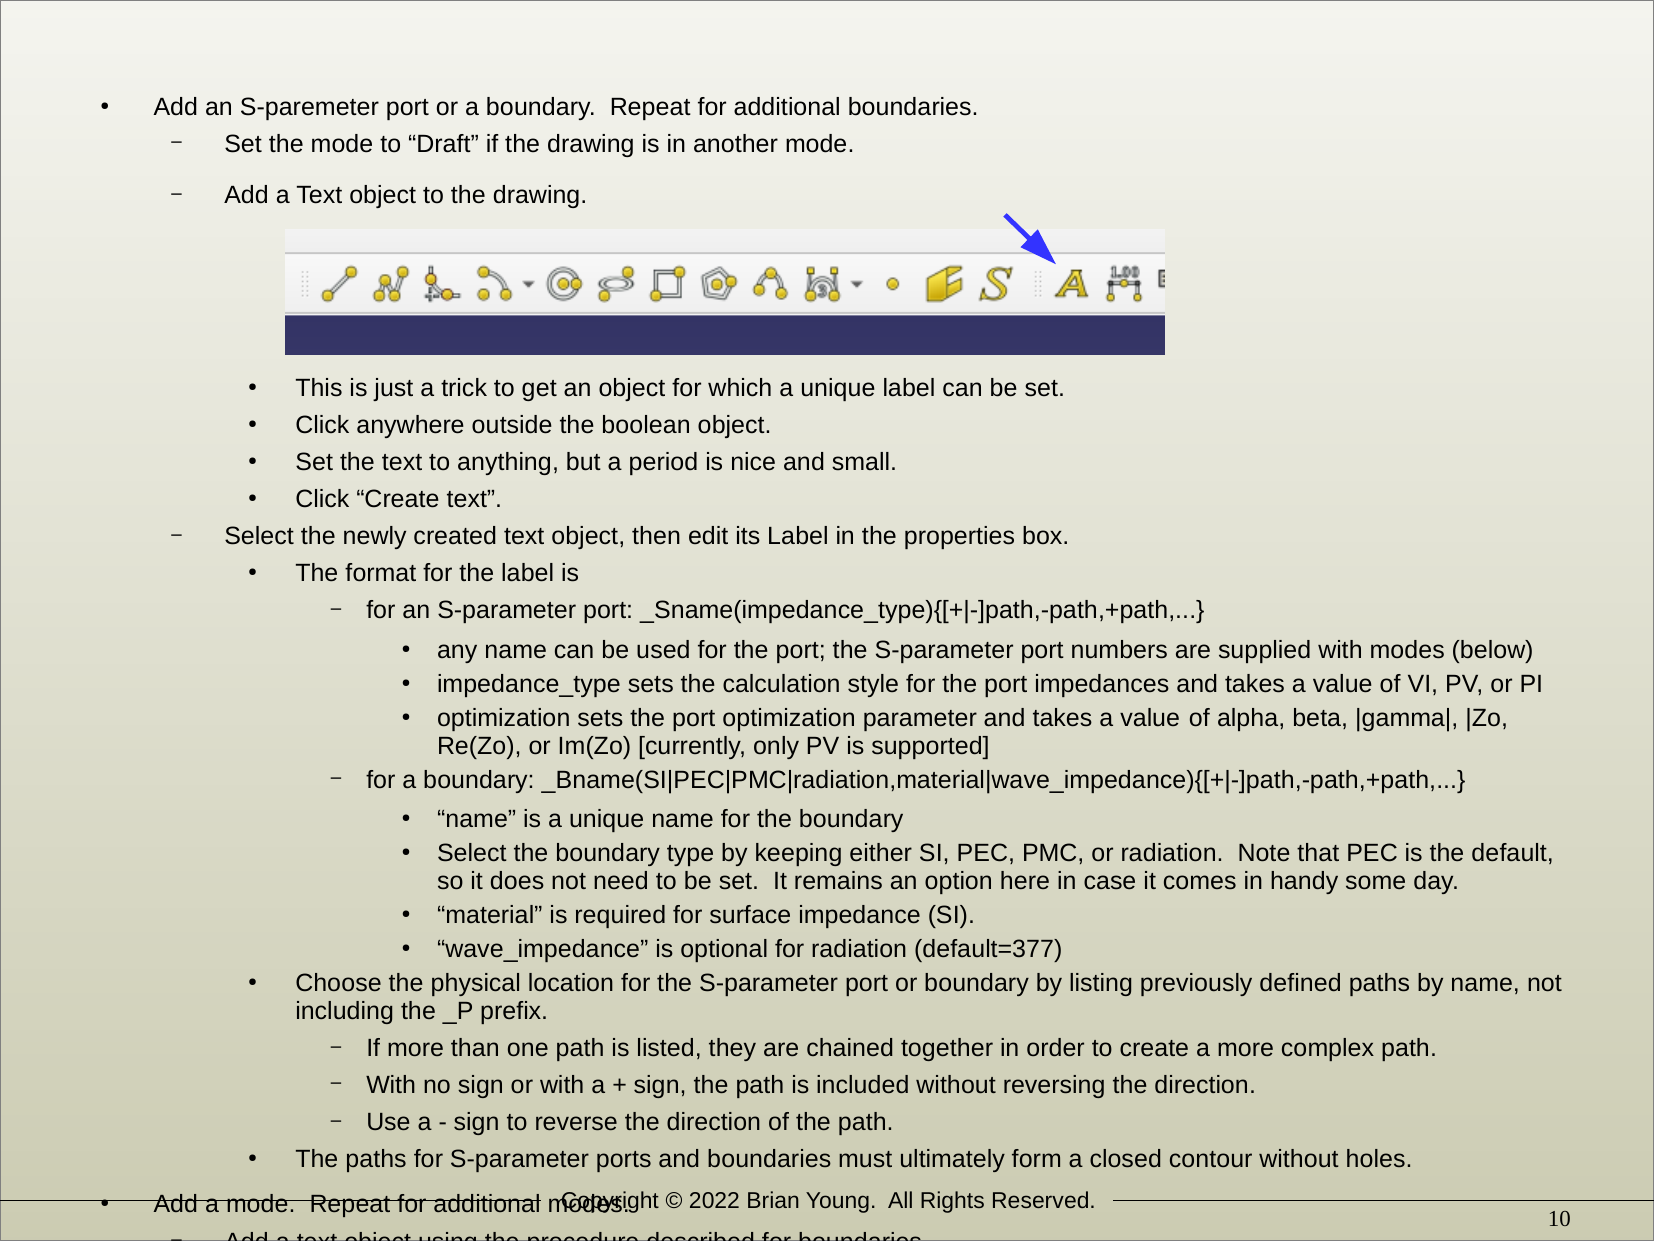

# Add an S-paremeter port or a boundary. Repeat for additional boundaries.
Set the mode to “Draft” if the drawing is in another mode.
Add a Text object to the drawing.
This is just a trick to get an object for which a unique label can be set.
Click anywhere outside the boolean object.
Set the text to anything, but a period is nice and small.
Click “Create text”.
Select the newly created text object, then edit its Label in the properties box.
The format for the label is
for an S-parameter port: _Sname(impedance_type){[+|-]path,-path,+path,...}
any name can be used for the port; the S-parameter port numbers are supplied with modes (below)
impedance_type sets the calculation style for the port impedances and takes a value of VI, PV, or PI
optimization sets the port optimization parameter and takes a value of alpha, beta, |gamma|, |Zo, Re(Zo), or Im(Zo) [currently, only PV is supported]
for a boundary: _Bname(SI|PEC|PMC|radiation,material|wave_impedance){[+|-]path,-path,+path,...}
“name” is a unique name for the boundary
Select the boundary type by keeping either SI, PEC, PMC, or radiation. Note that PEC is the default, so it does not need to be set. It remains an option here in case it comes in handy some day.
“material” is required for surface impedance (SI).
“wave_impedance” is optional for radiation (default=377)
Choose the physical location for the S-parameter port or boundary by listing previously defined paths by name, not including the _P prefix.
If more than one path is listed, they are chained together in order to create a more complex path.
With no sign or with a + sign, the path is included without reversing the direction.
Use a - sign to reverse the direction of the path.
The paths for S-parameter ports and boundaries must ultimately form a closed contour without holes.
Add a mode. Repeat for additional modes.
Add a text object using the procedure described for boundaries.
Select the newly created text object, then edit its label in the properties box.
The format for the label is _Mport_name(S-parameter_port_number,voltage|current){[+|-]path,-path,+path,...} or _Lport_number(mode_number,voltage|current){[+|-]path,-path,+path,...}. Use _M if a modal impedance calculation is being done and _L for a lines calculation.
“S-parameter_port_number” is an integer indicating the S-parameter port. Across all modes for all ports, the S-parameter ports must be numbered sequentially as 1,2, …, N, where N is the total number of S-parameter ports.
“port_name” is text indicating the port defined with an _S* label.
Select whether the port is for a voltage or current calculation.
Two modes can be defined for each mode number, one for voltage and one for current. Since only one of the two modes defined will be used, both should have the same S-parameter port number.
10